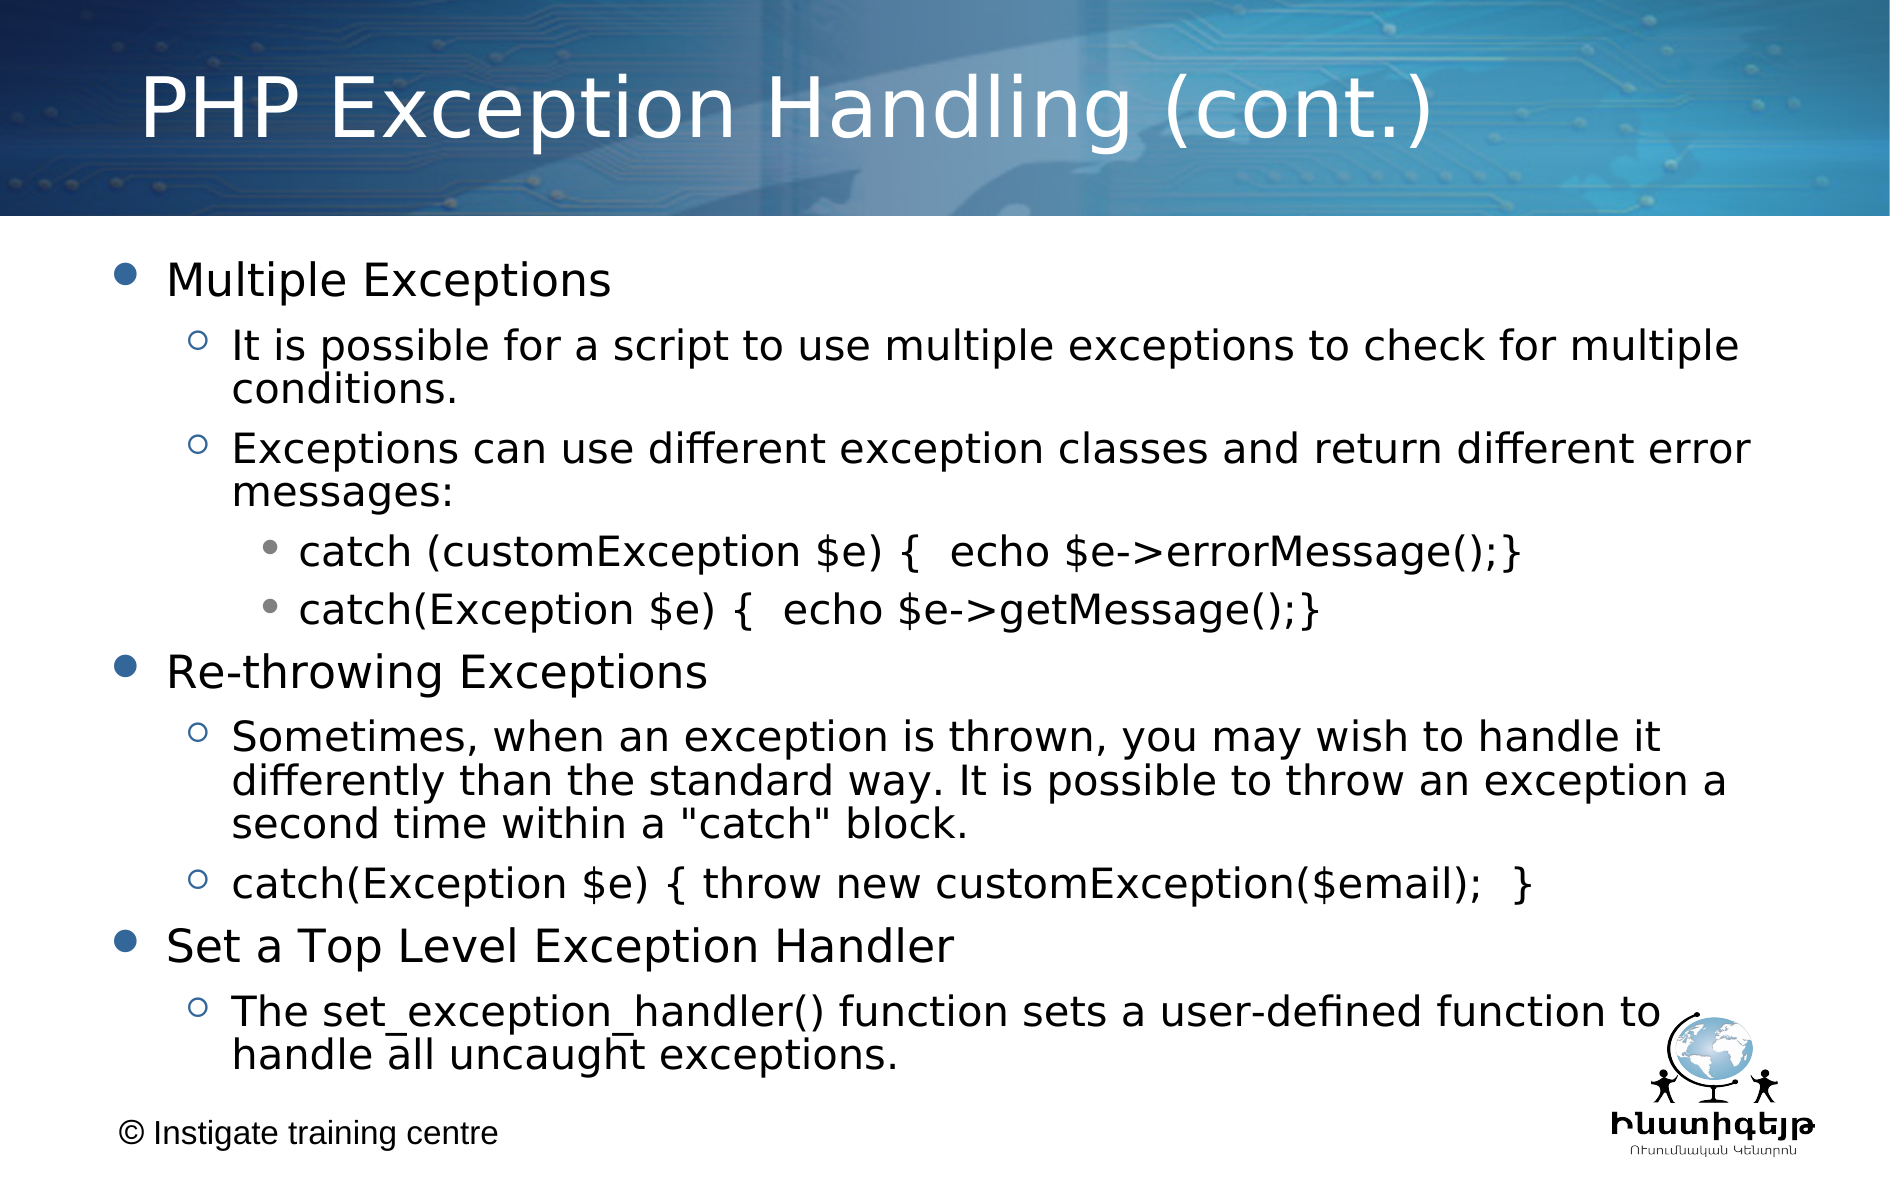

PHP Exception Handling (cont.)
# Multiple Exceptions
It is possible for a script to use multiple exceptions to check for multiple conditions.
Exceptions can use different exception classes and return different error messages:
catch (customException $e) { echo $e->errorMessage();}
catch(Exception $e) { echo $e->getMessage();}
Re-throwing Exceptions
Sometimes, when an exception is thrown, you may wish to handle it differently than the standard way. It is possible to throw an exception a second time within a "catch" block.
catch(Exception $e) { throw new customException($email); }
Set a Top Level Exception Handler
The set_exception_handler() function sets a user-defined function to handle all uncaught exceptions.